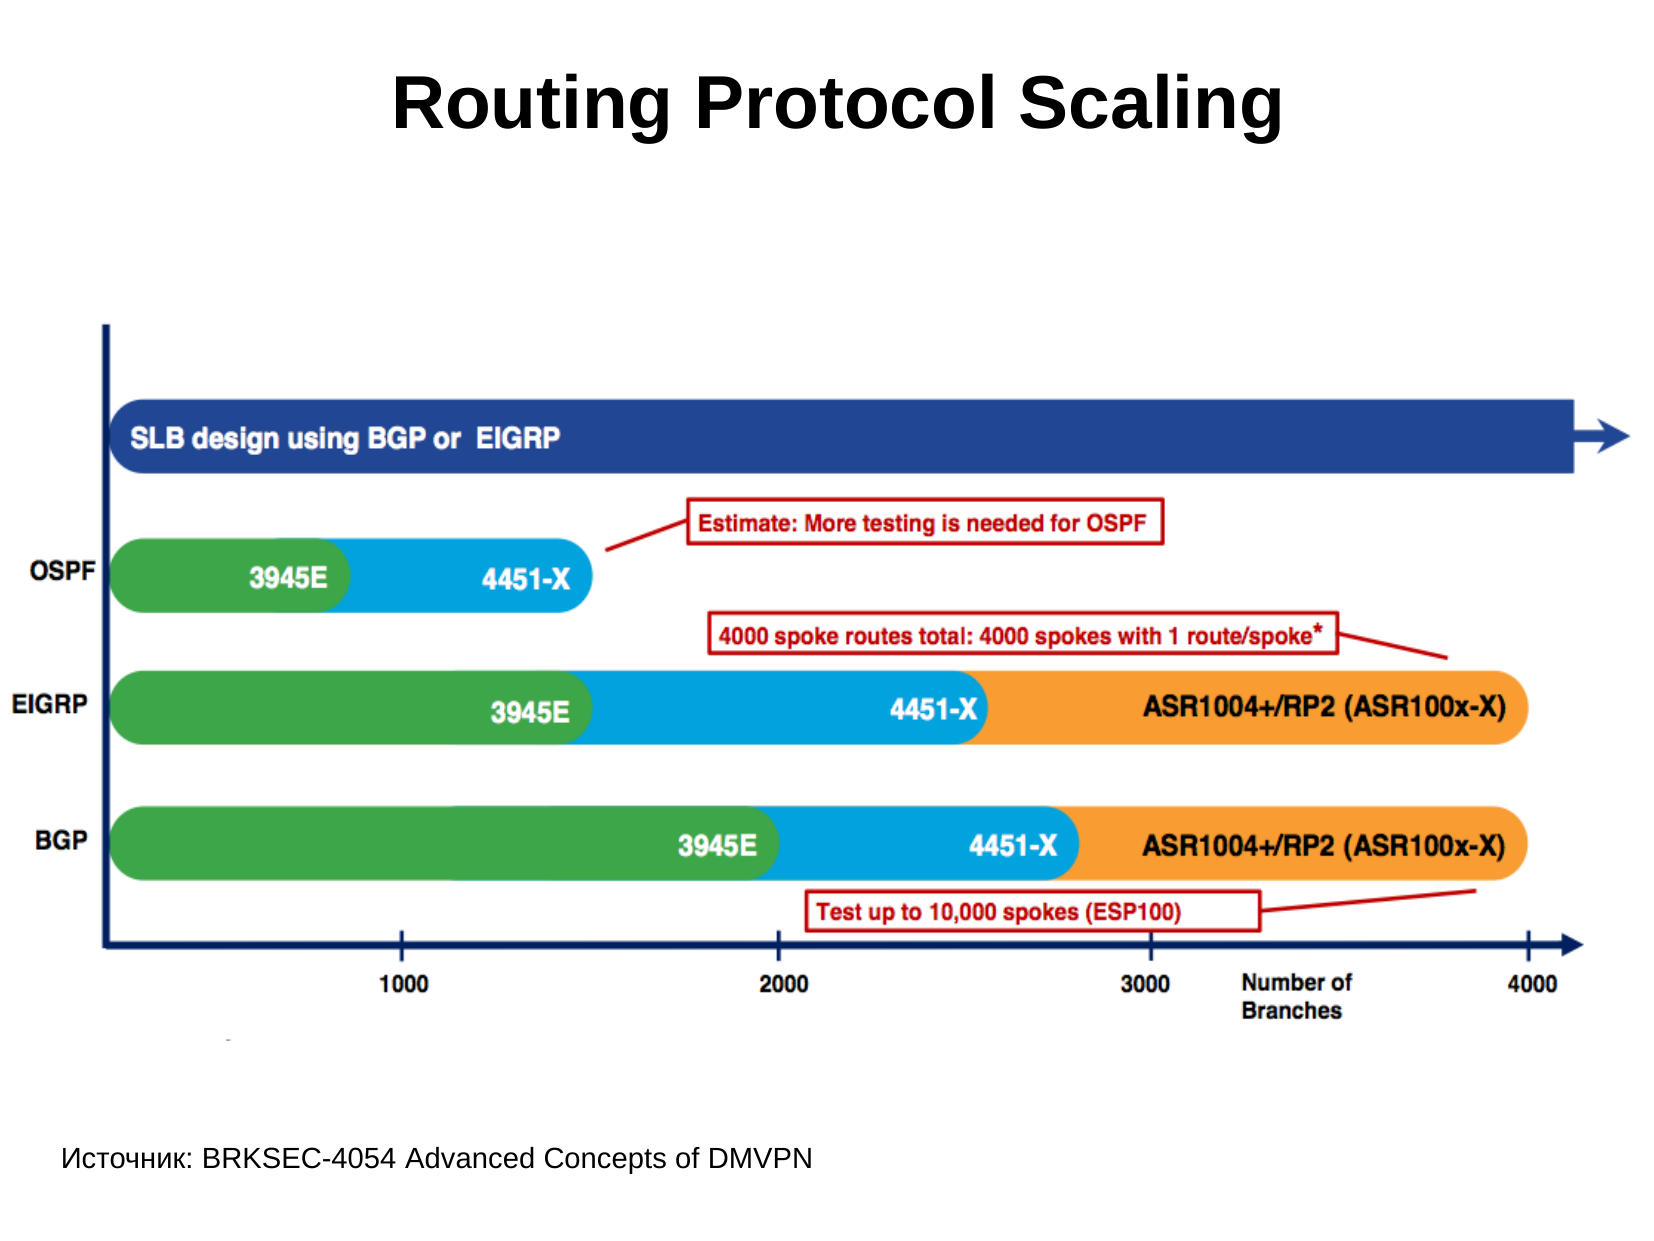

Routing Protocol Scaling
Источник: BRKSEC-4054 Advanced Concepts of DMVPN